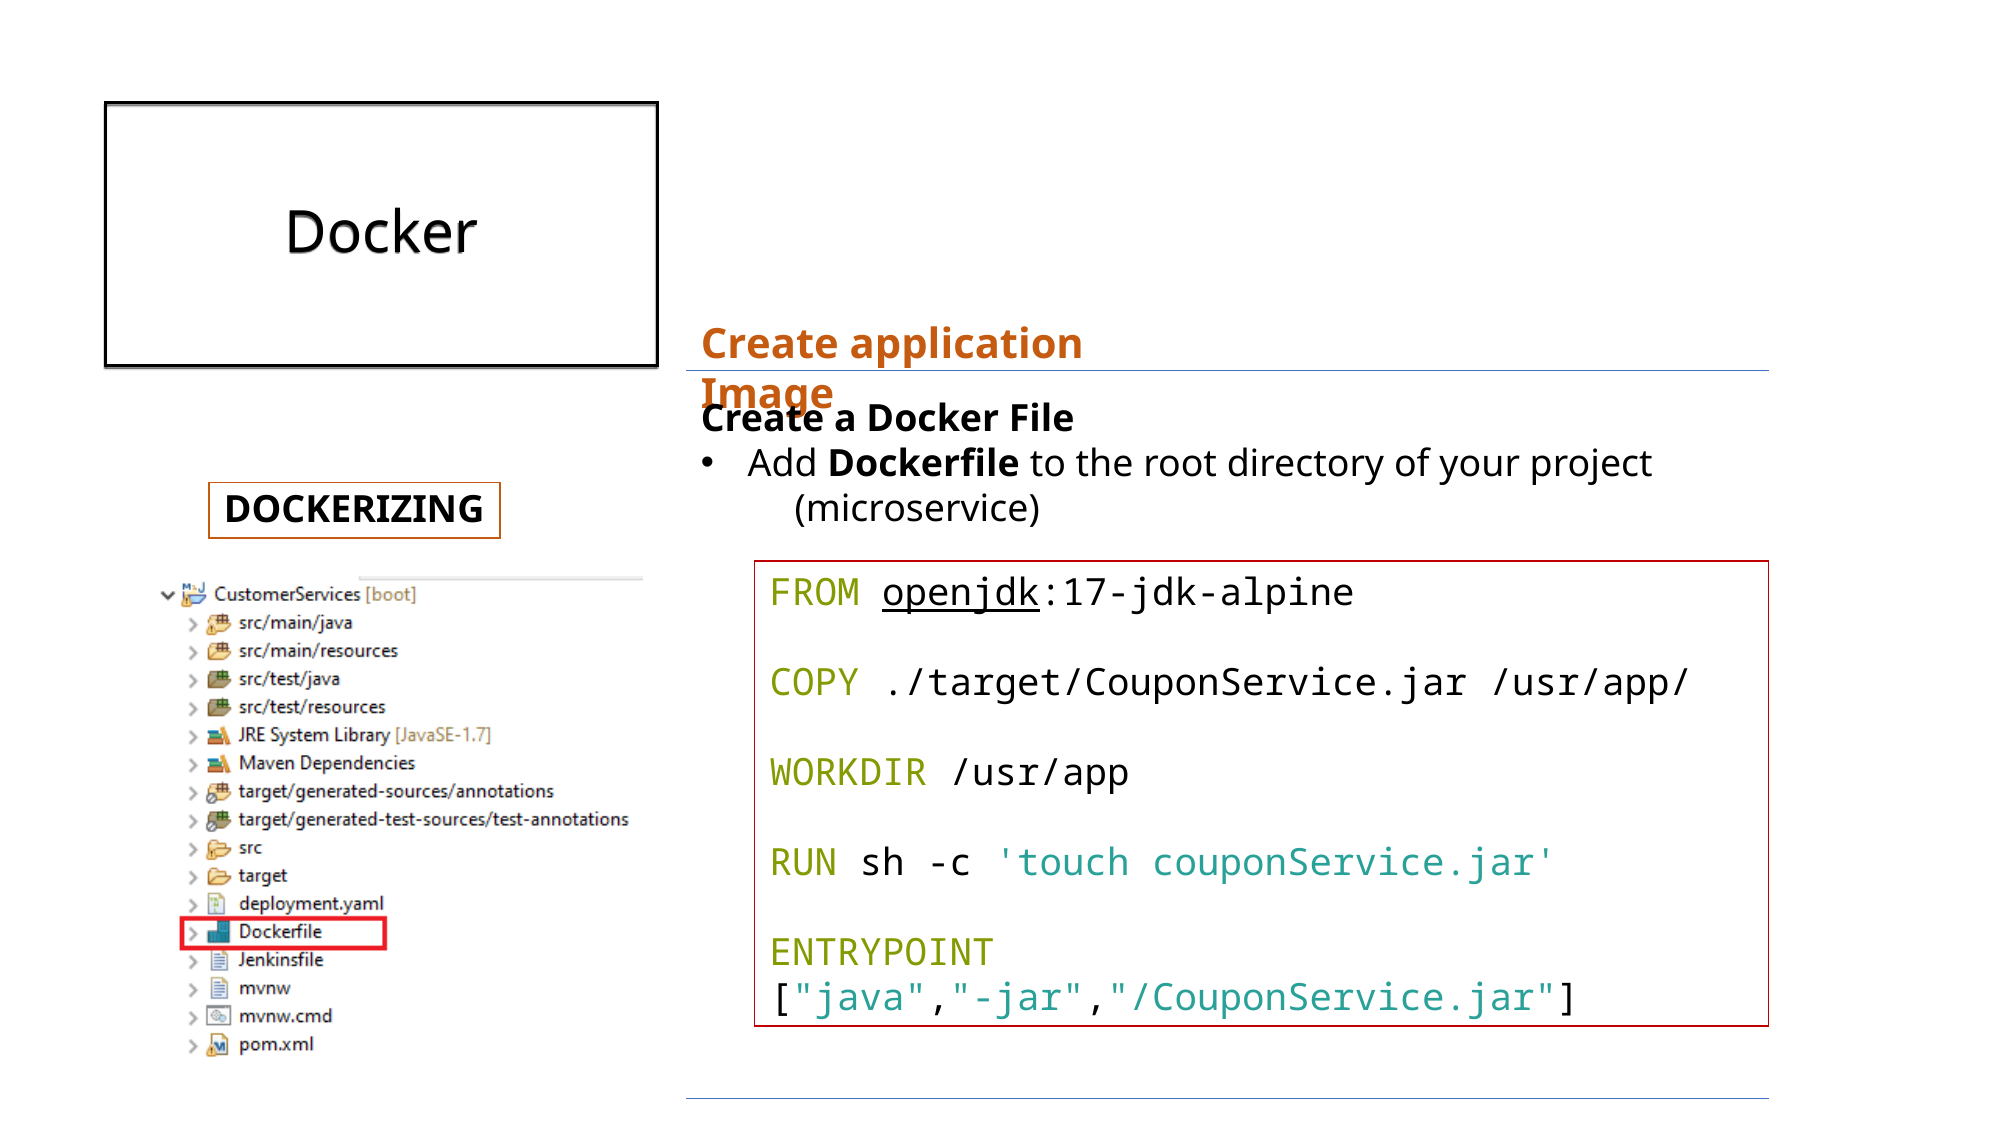

# Docker
Create application Image
Create a Docker File
Add Dockerfile to the root directory of your project (microservice)
DOCKERIZING
FROM openjdk:17-jdk-alpine
COPY ./target/CouponService.jar /usr/app/
WORKDIR /usr/app
RUN sh -c 'touch couponService.jar'
ENTRYPOINT ["java","-jar","/CouponService.jar"]